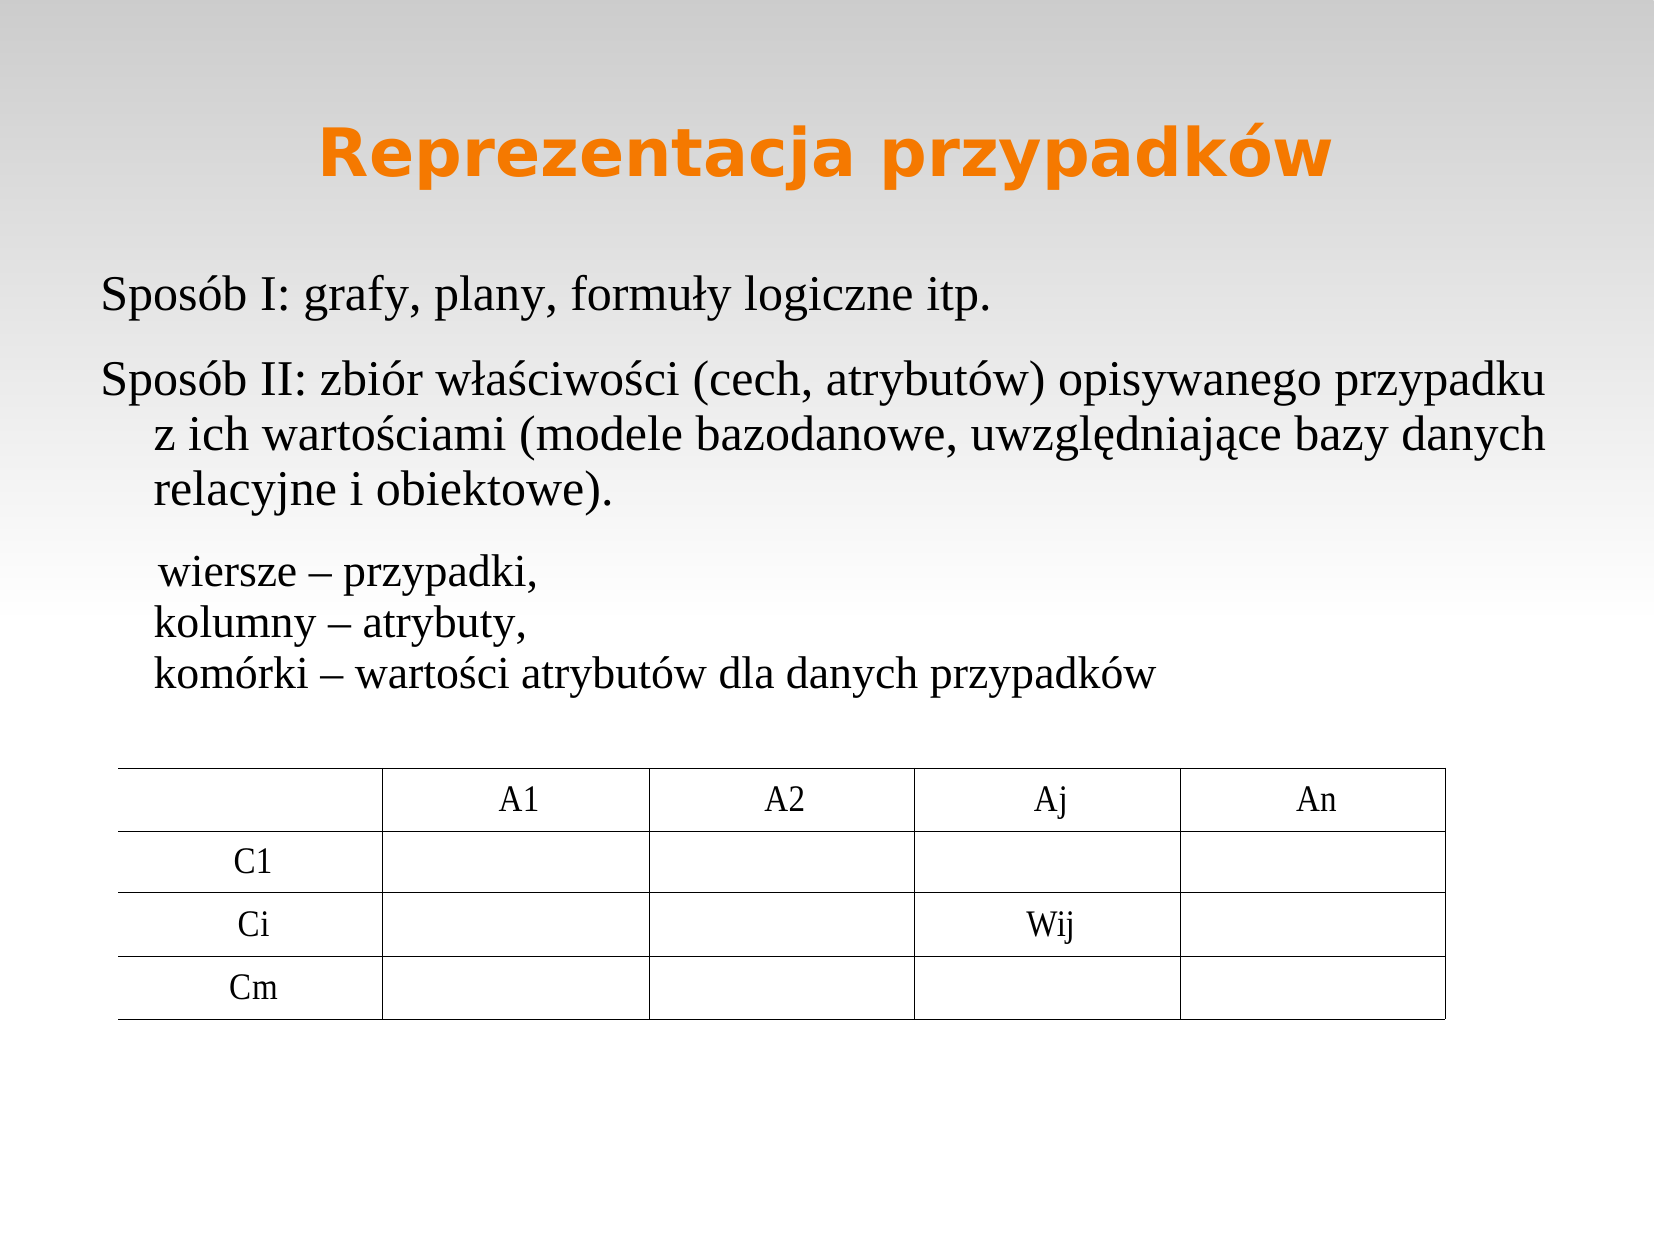

# Reprezentacja przypadków
Sposób I: grafy, plany, formuły logiczne itp.
Sposób II: zbiór właściwości (cech, atrybutów) opisywanego przypadku z ich wartościami (modele bazodanowe, uwzględniające bazy danych relacyjne i obiektowe).
 wiersze – przypadki,
kolumny – atrybuty,
komórki – wartości atrybutów dla danych przypadków